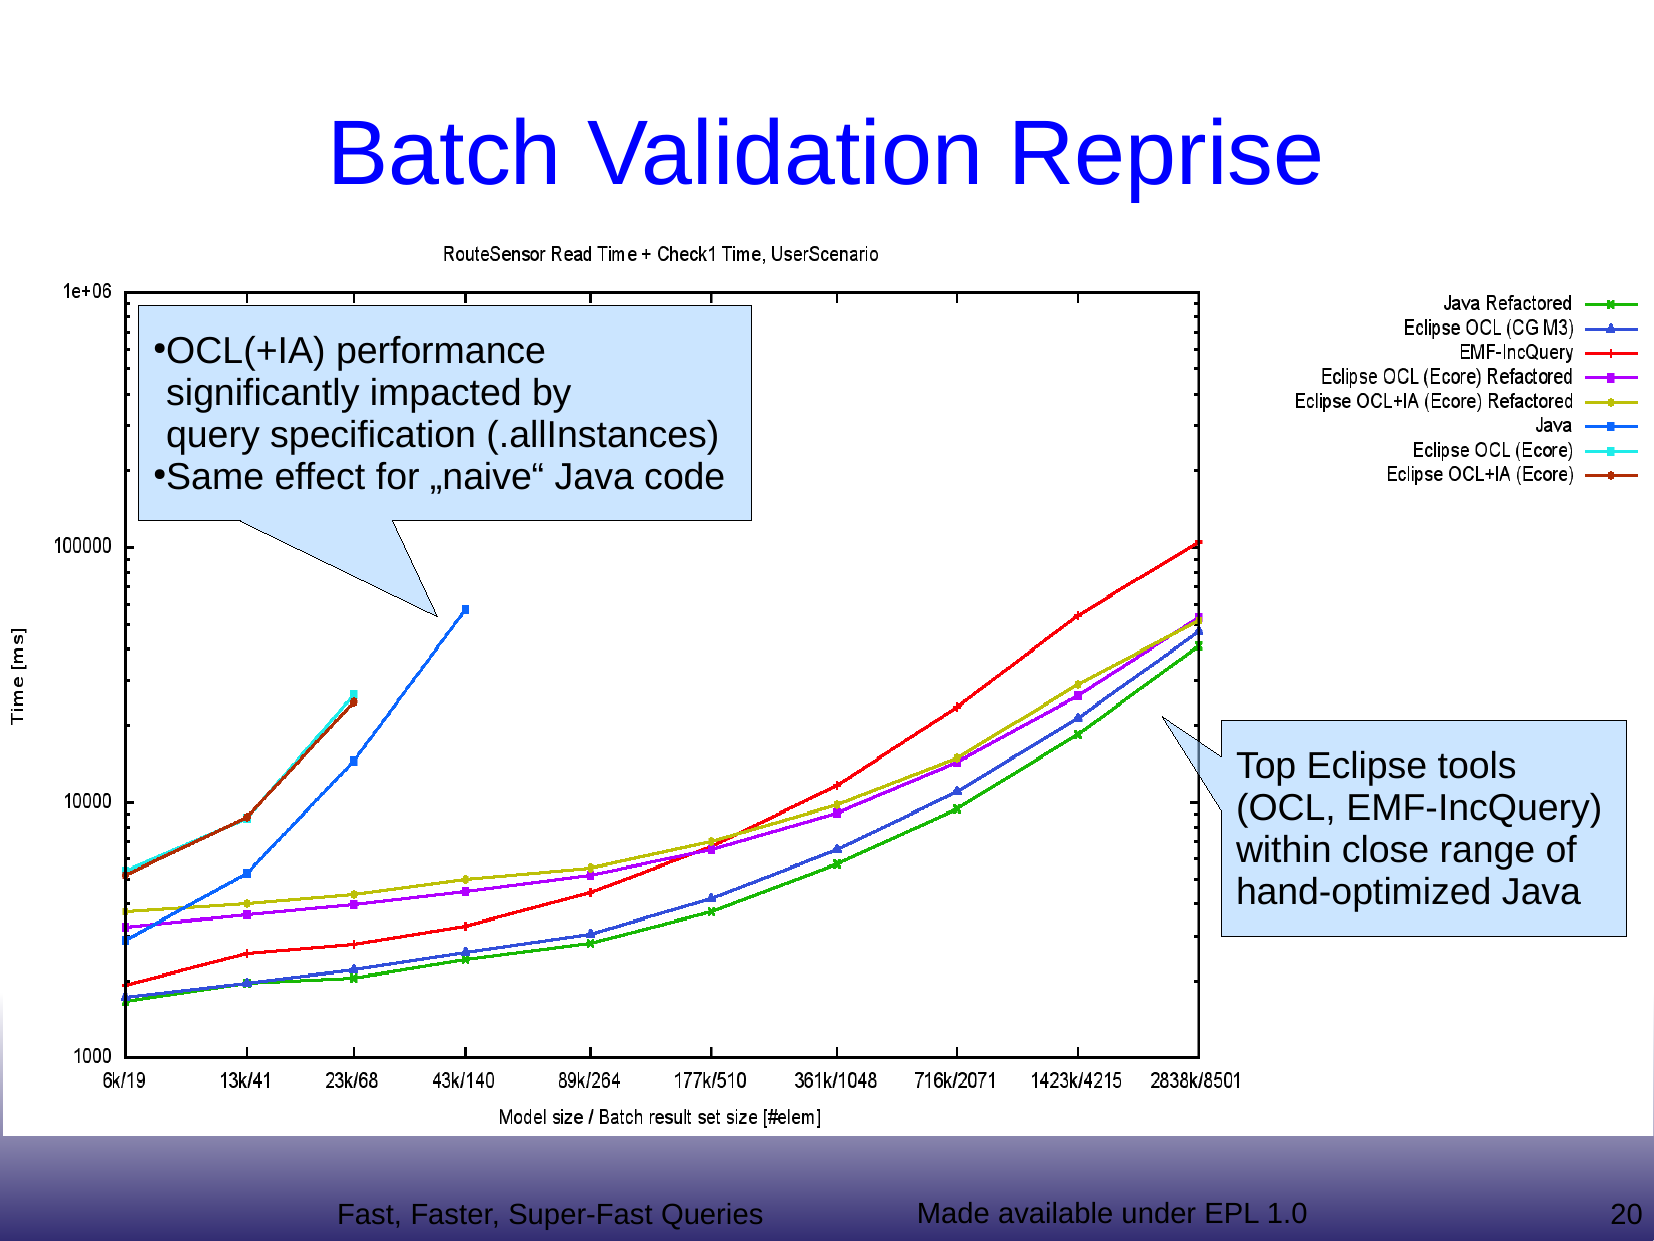

# Batch Validation Reprise
OCL(+IA) performance
significantly impacted by
query specification (.allInstances)
Same effect for „naive“ Java code
Top Eclipse tools
(OCL, EMF-IncQuery)
within close range of
hand-optimized Java
Fast, Faster, Super-Fast Queries
20